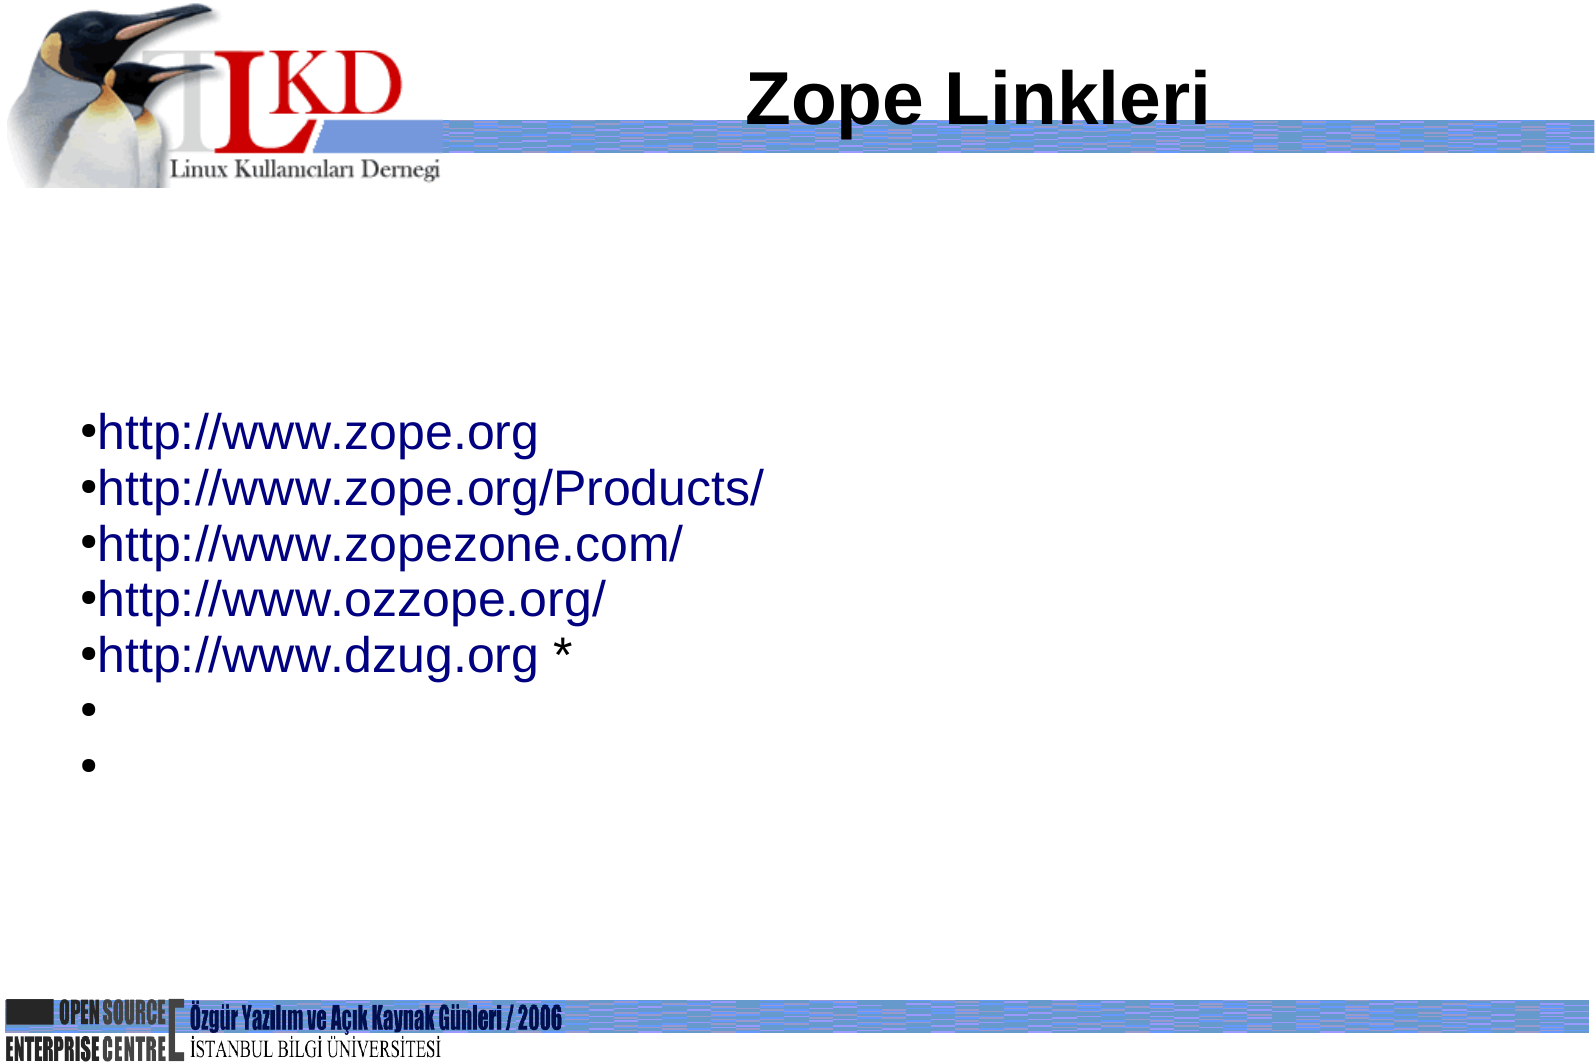

# Zope Linkleri
http://www.zope.org
http://www.zope.org/Products/
http://www.zopezone.com/
http://www.ozzope.org/
http://www.dzug.org *